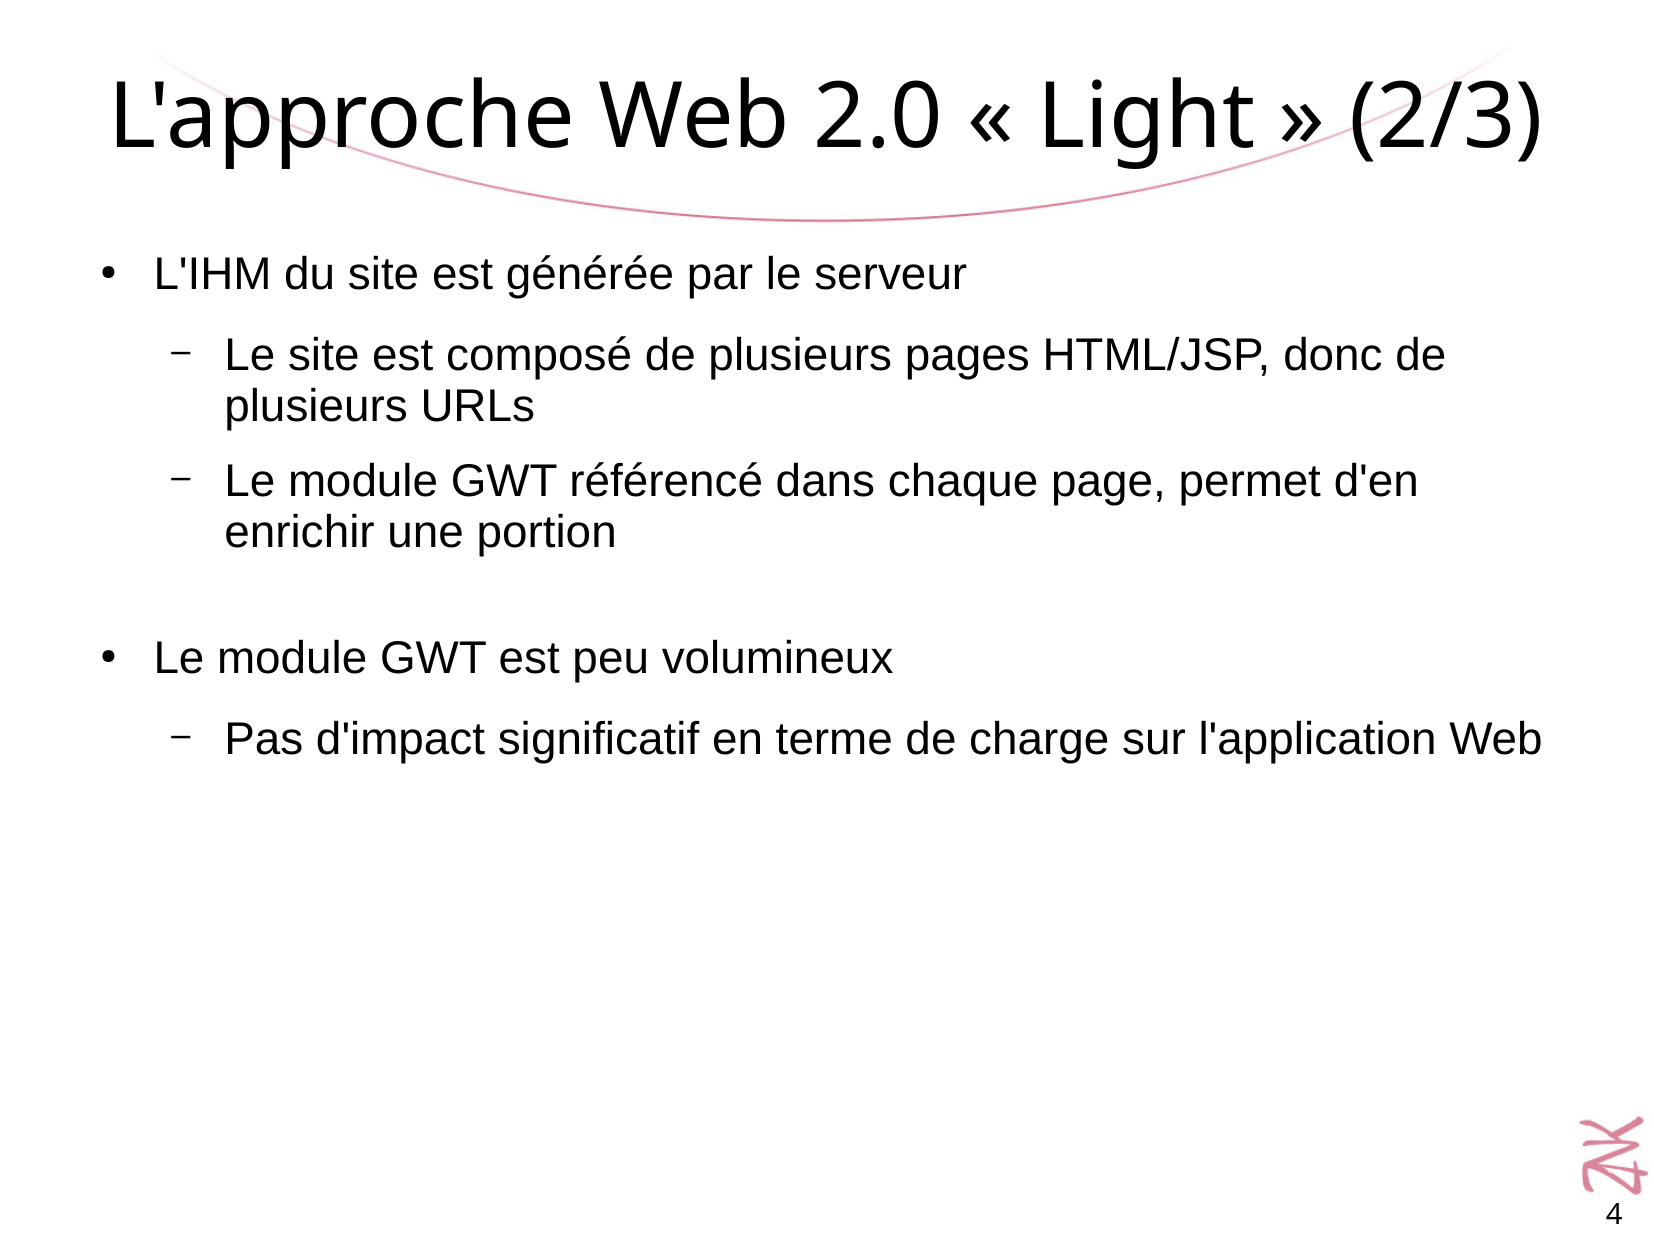

# L'approche Web 2.0 « Light » (2/3)
L'IHM du site est générée par le serveur
Le site est composé de plusieurs pages HTML/JSP, donc de plusieurs URLs
Le module GWT référencé dans chaque page, permet d'en enrichir une portion
Le module GWT est peu volumineux
Pas d'impact significatif en terme de charge sur l'application Web
4